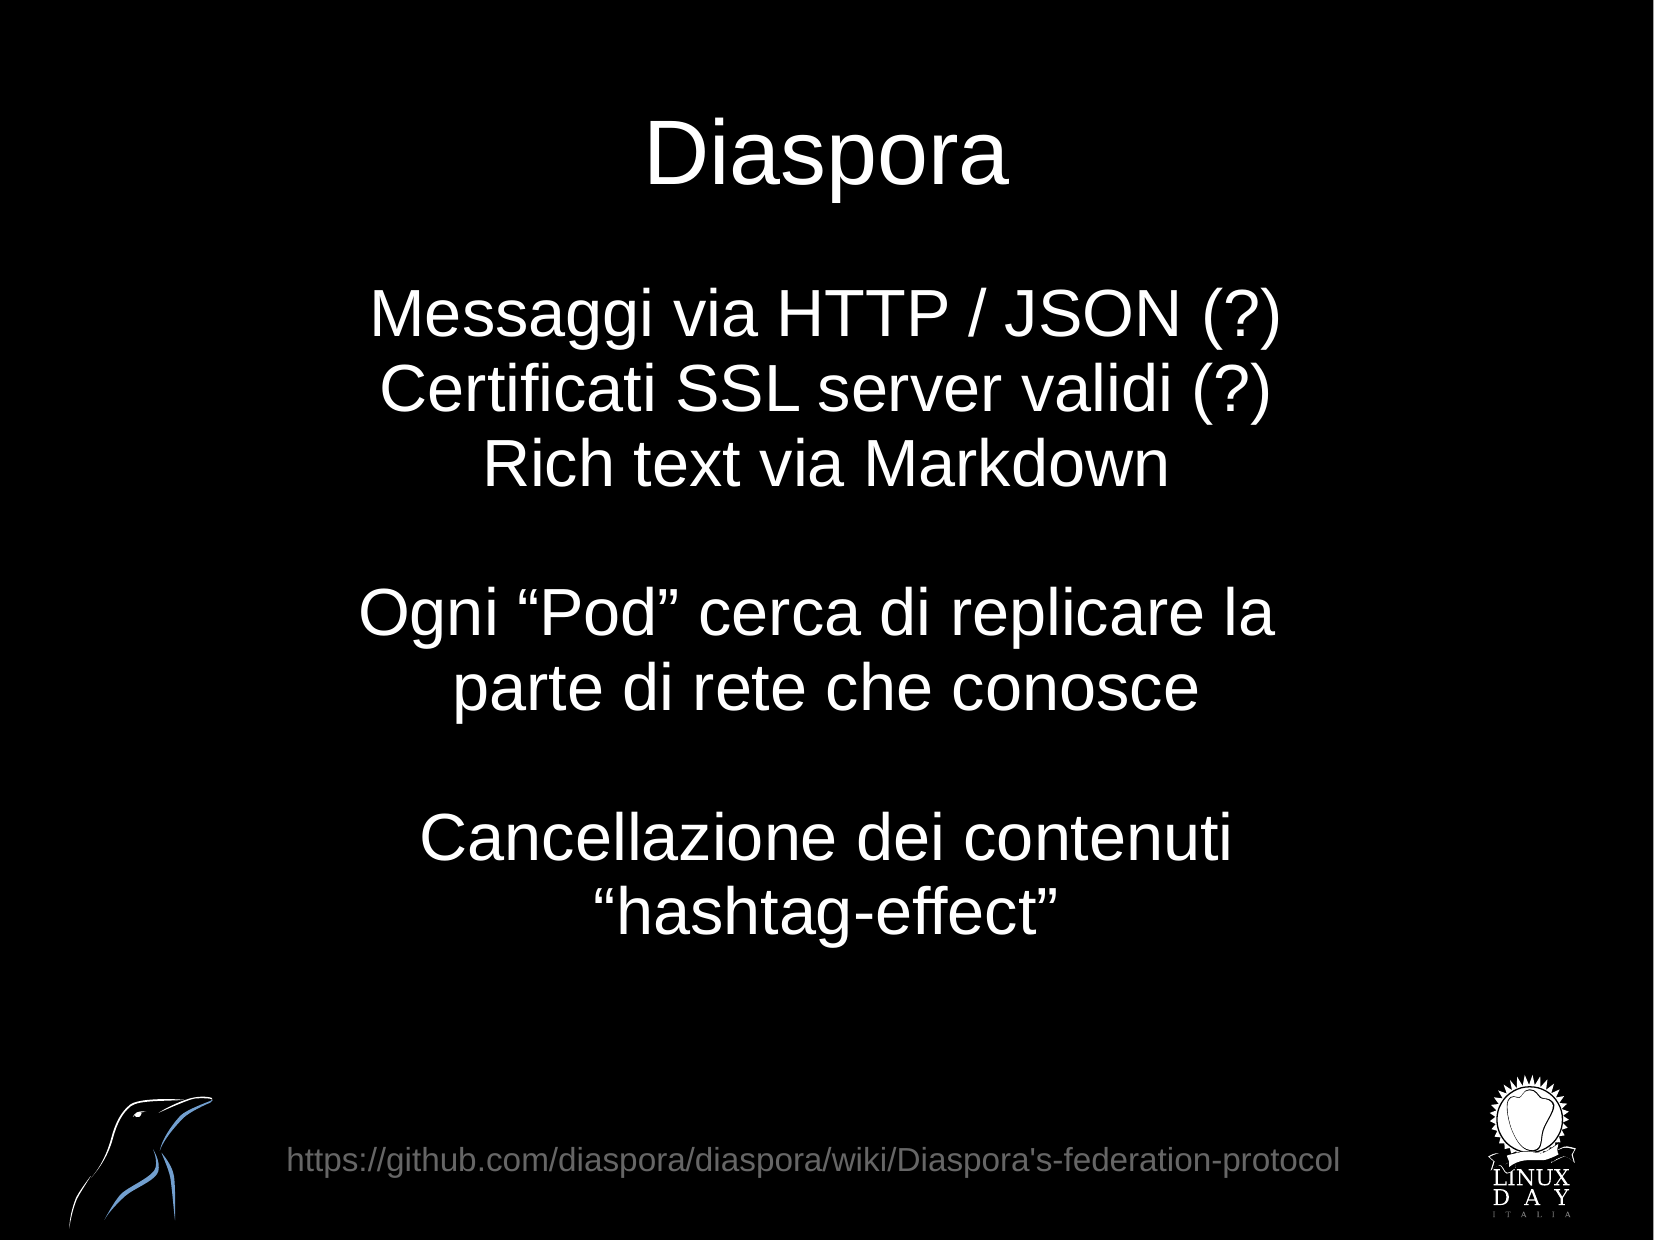

# Diaspora
Messaggi via HTTP / JSON (?)
Certificati SSL server validi (?)
Rich text via Markdown
Ogni “Pod” cerca di replicare la
parte di rete che conosce
Cancellazione dei contenuti
“hashtag-effect”
https://github.com/diaspora/diaspora/wiki/Diaspora's-federation-protocol